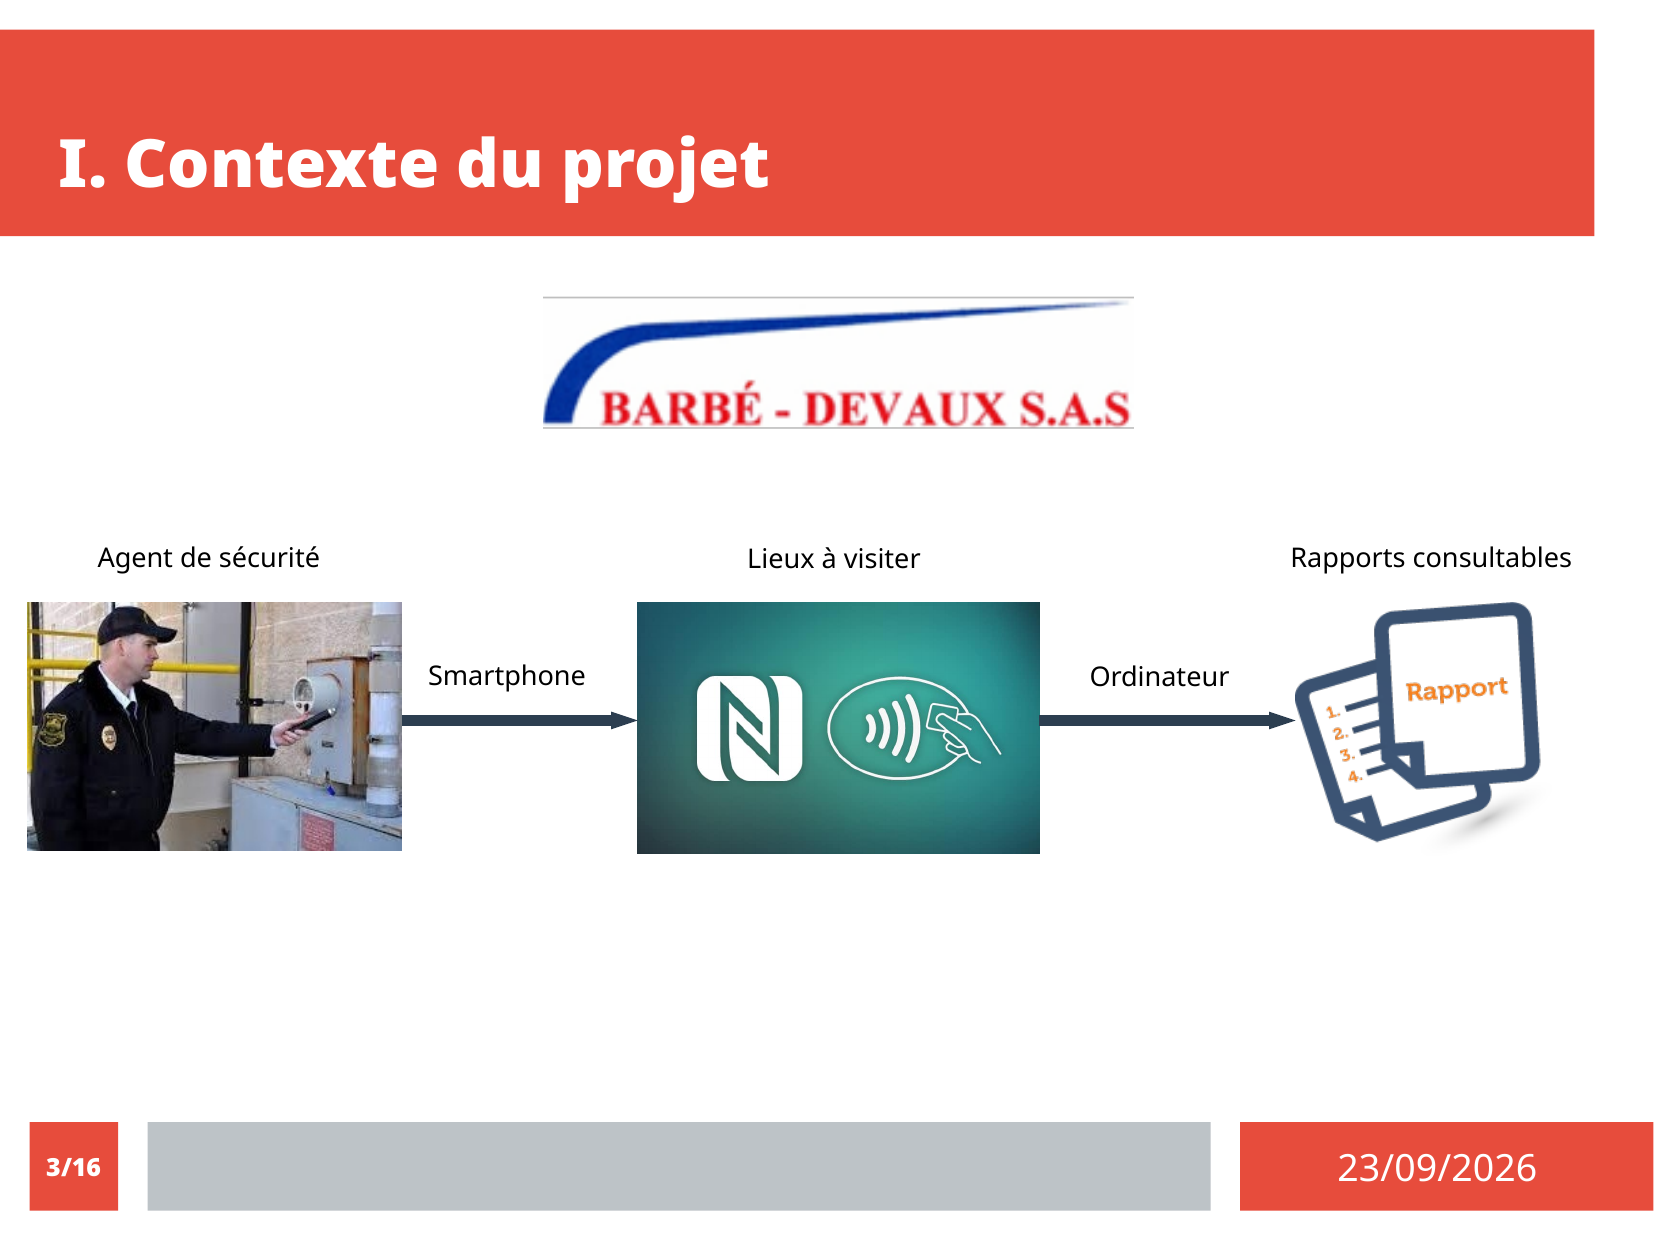

# I. Contexte du projet
Agent de sécurité
Rapports consultables
Lieux à visiter
Smartphone
Ordinateur
3